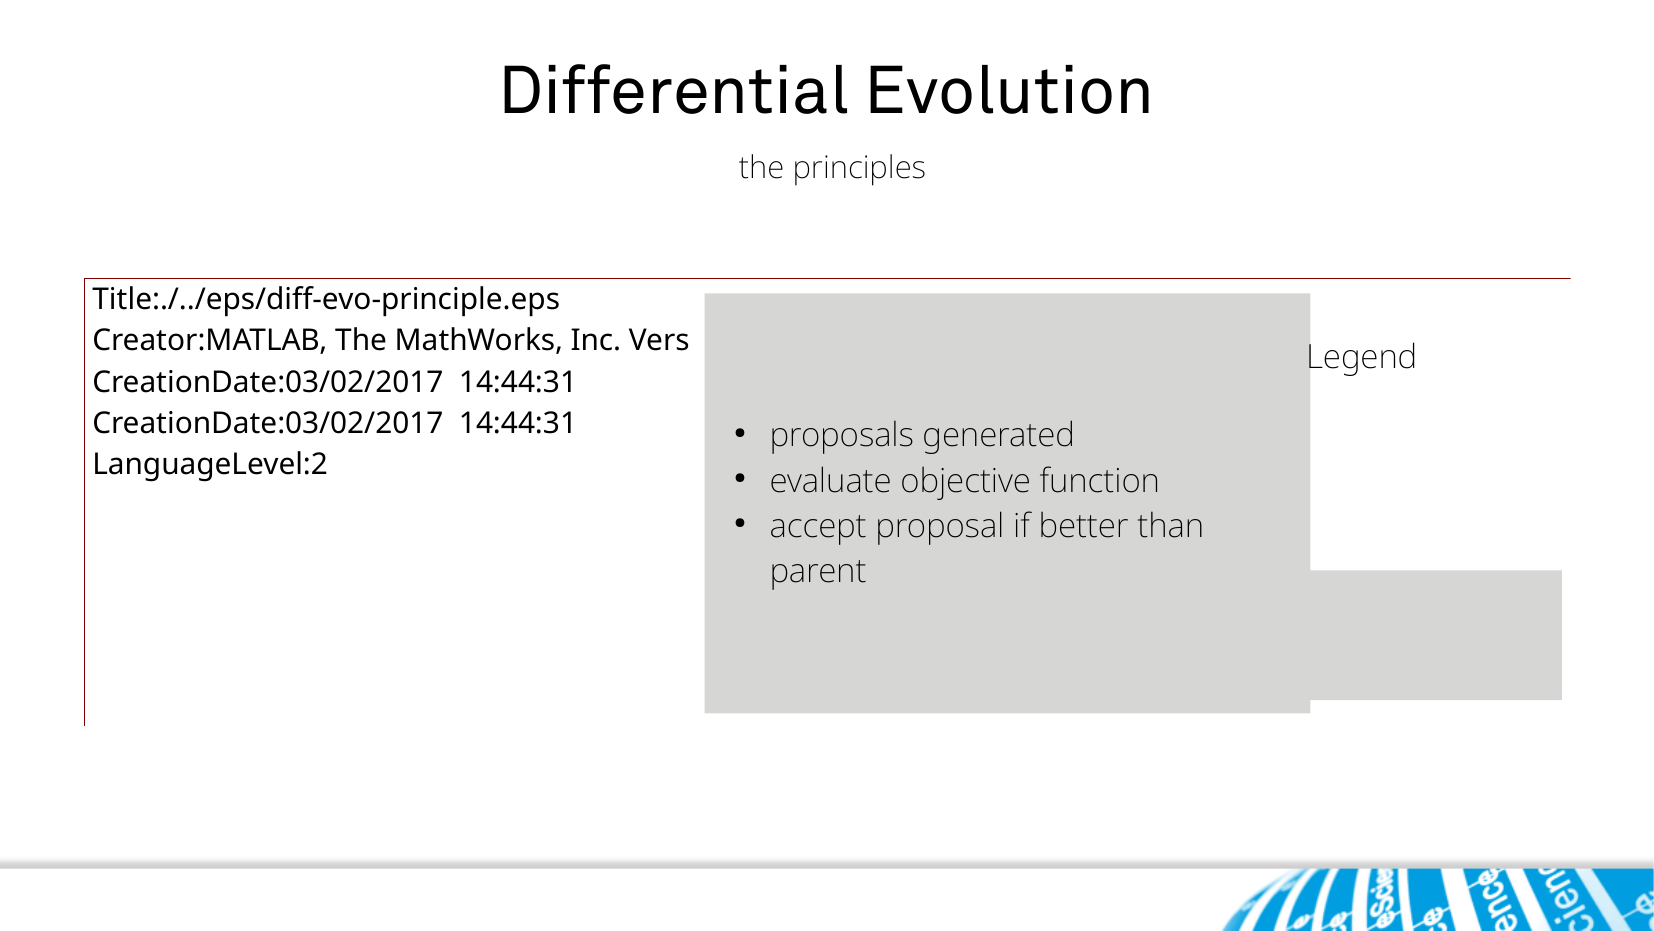

# Differential Evolution
the principles
Legend
proposals generated
evaluate objective function
accept proposal if better than parent